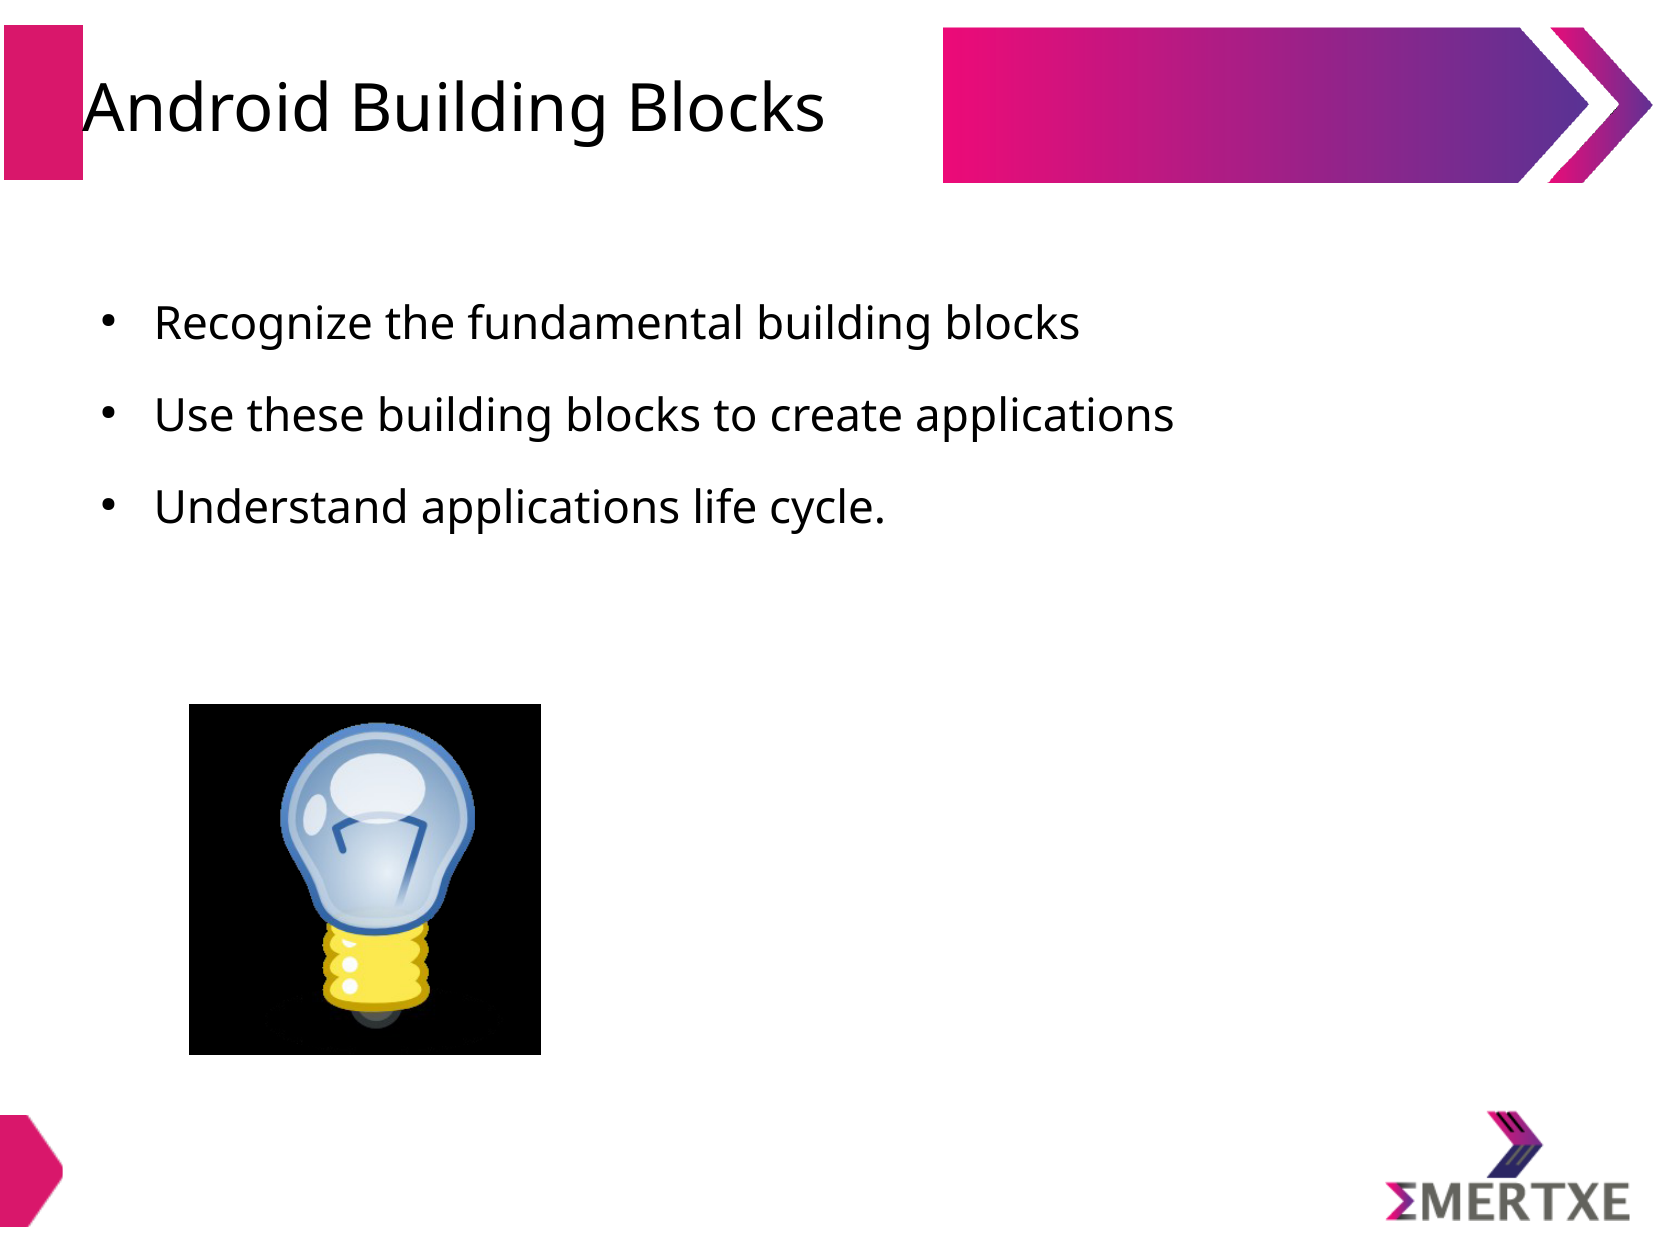

# Android Building Blocks
Recognize the fundamental building blocks
Use these building blocks to create applications
Understand applications life cycle.